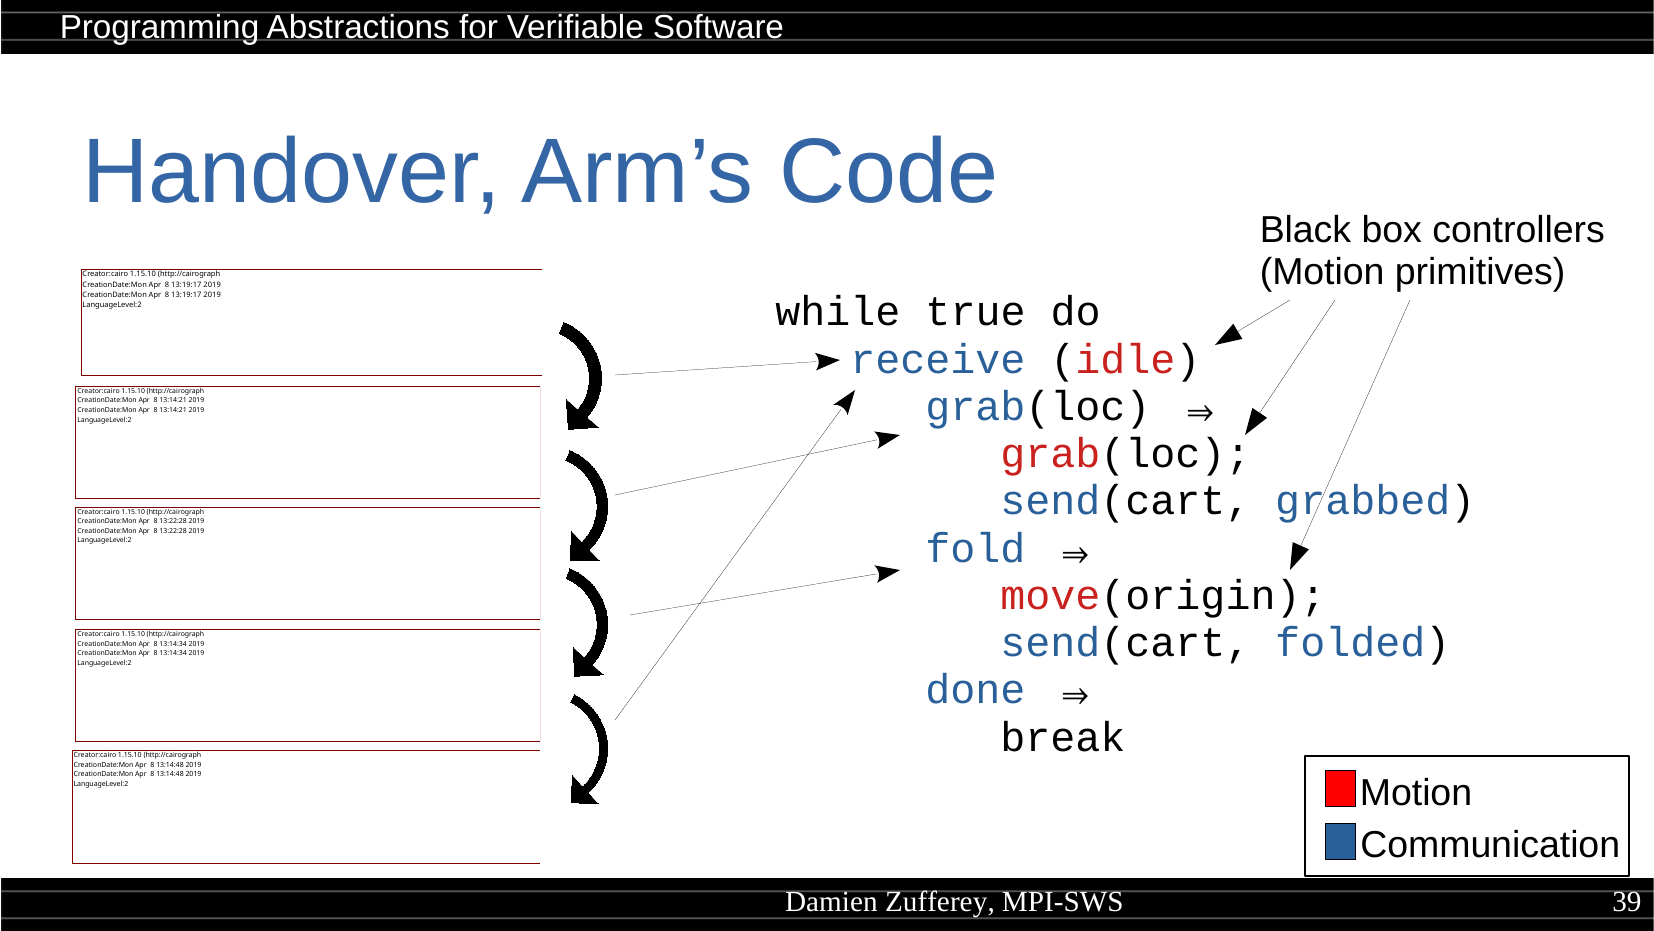

# Handover, Arm’s Code
Black box controllers
(Motion primitives)
while true do
	receive (idle)
		grab(loc) ⇒
			grab(loc);
			send(cart, grabbed)
		fold ⇒
			move(origin);
			send(cart, folded)
		done ⇒
			break
Motion
Communication